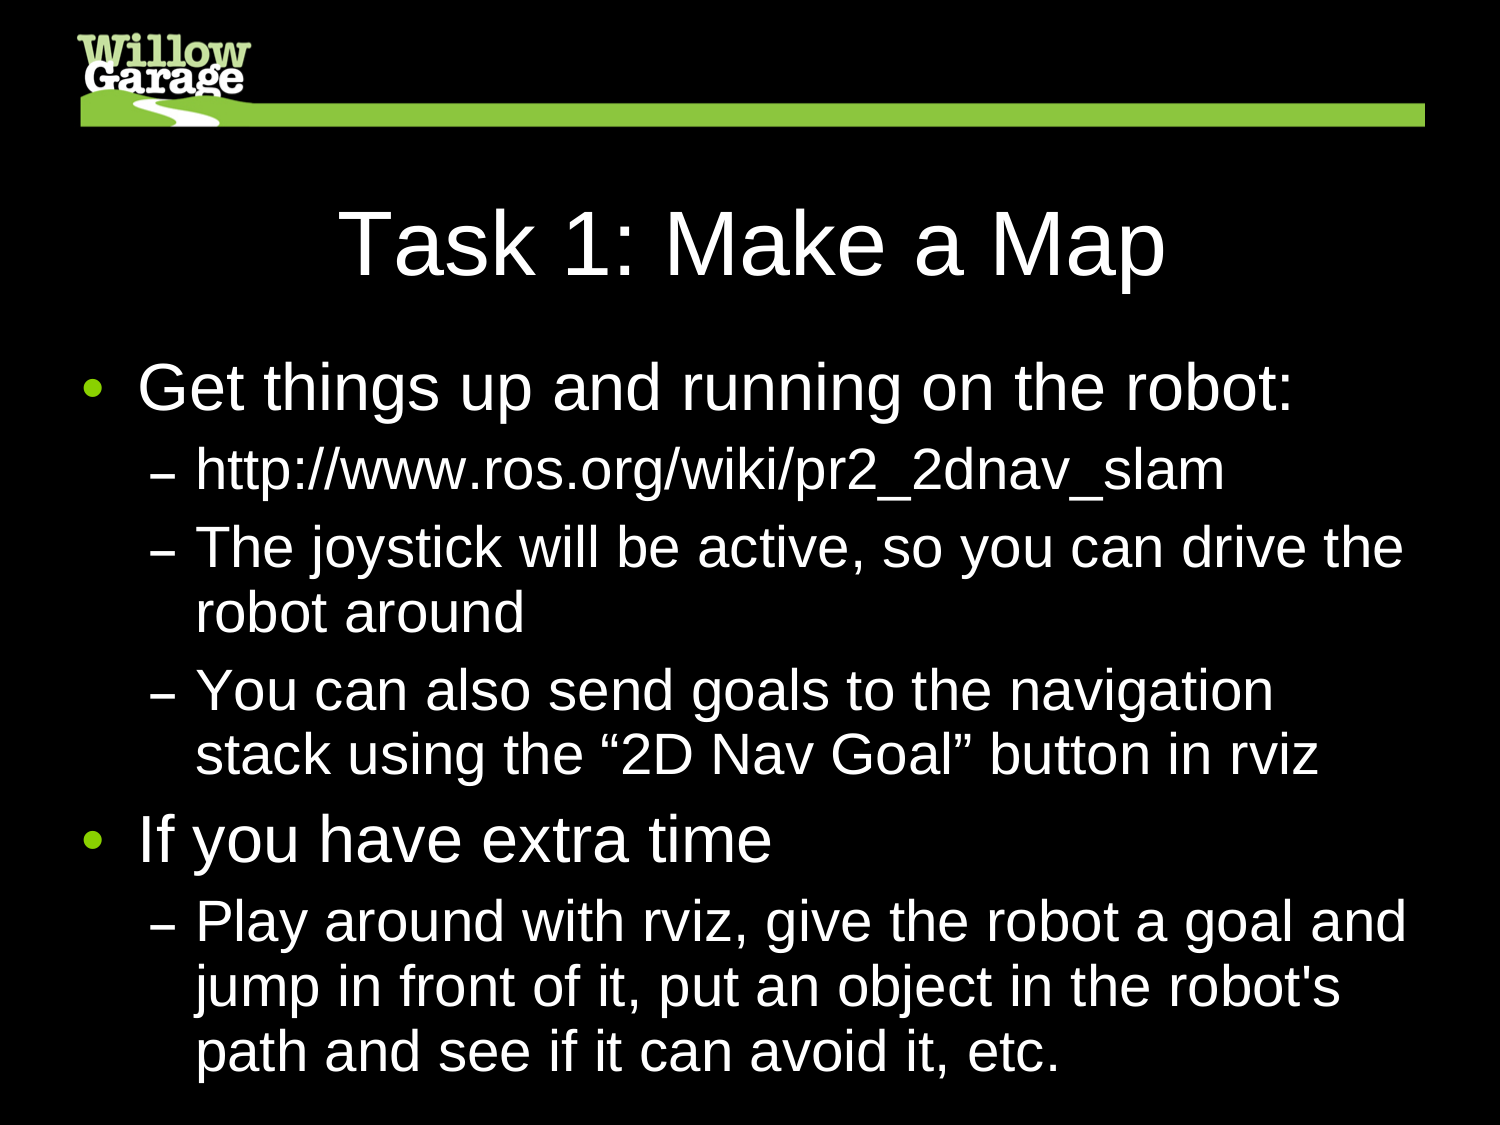

# Task 1: Make a Map
Get things up and running on the robot:
http://www.ros.org/wiki/pr2_2dnav_slam
The joystick will be active, so you can drive the robot around
You can also send goals to the navigation stack using the “2D Nav Goal” button in rviz
If you have extra time
Play around with rviz, give the robot a goal and jump in front of it, put an object in the robot's path and see if it can avoid it, etc.
15